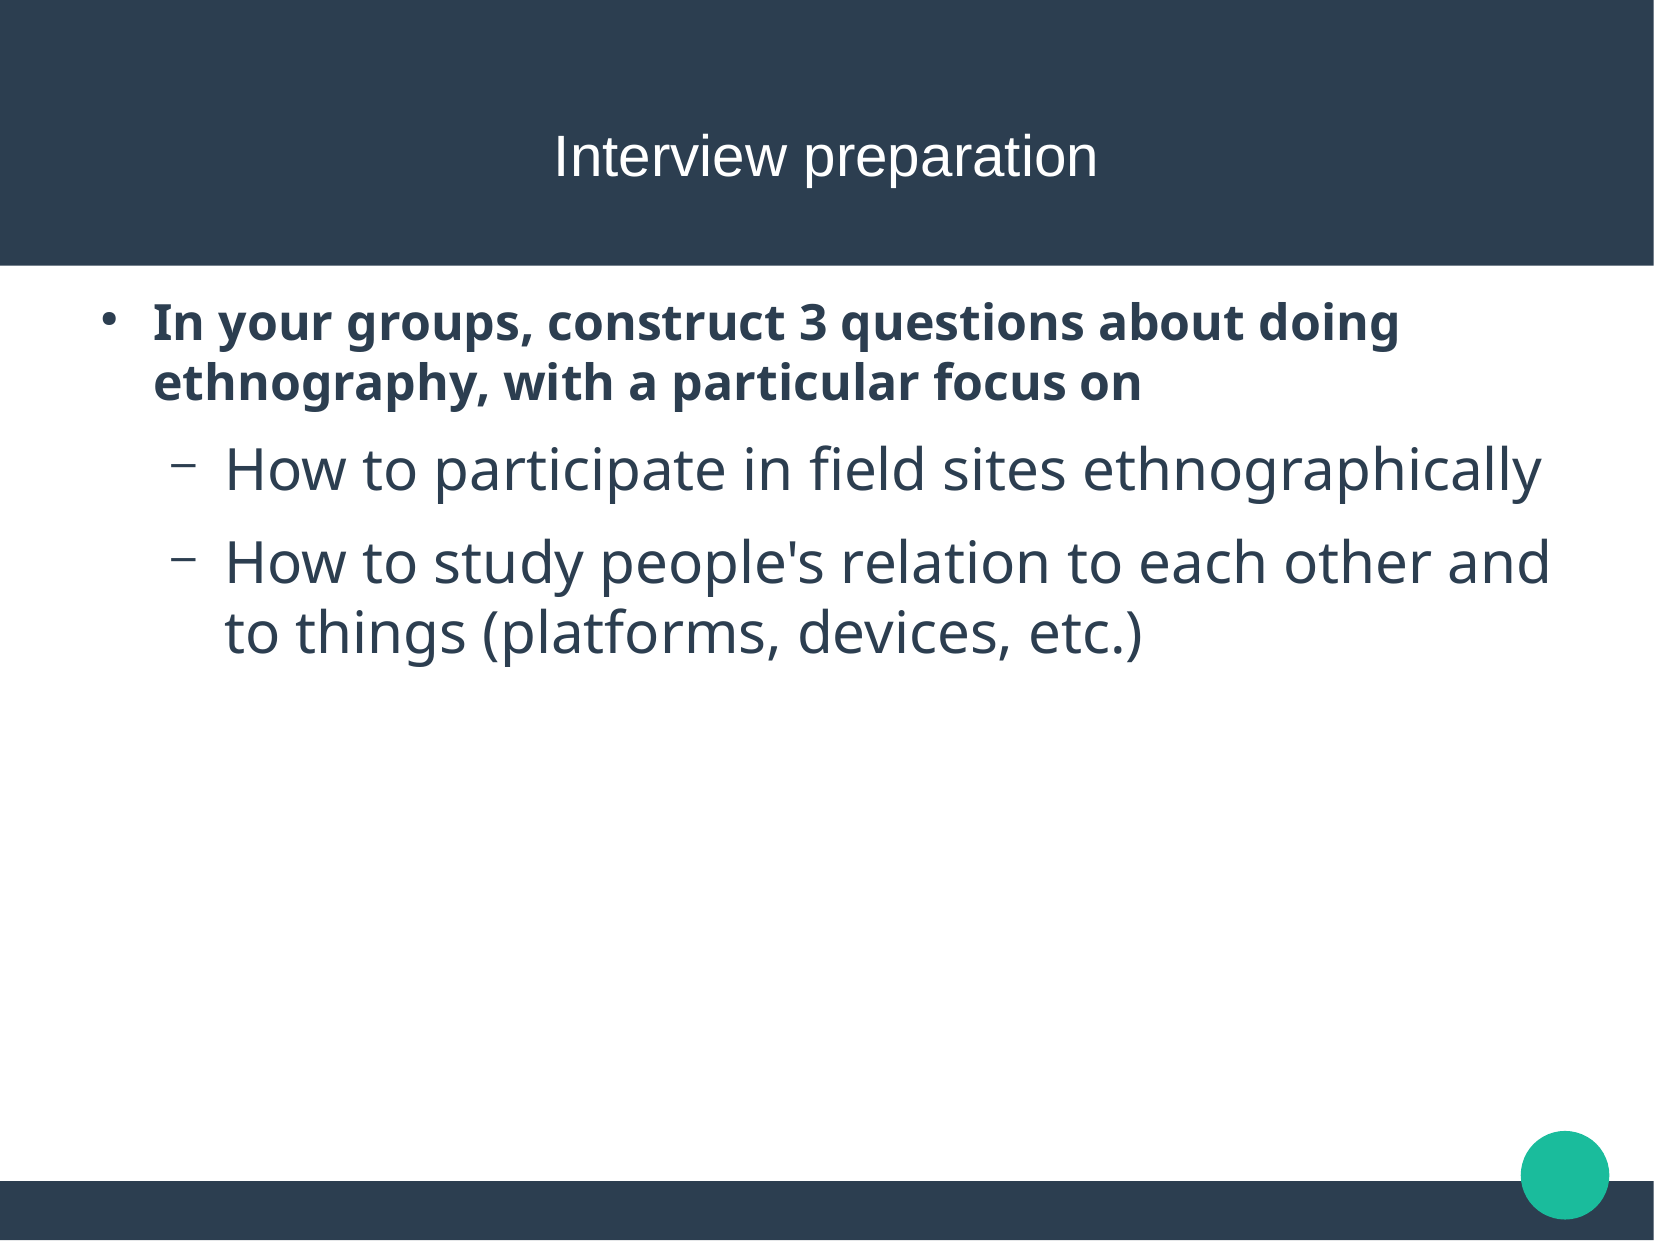

# Interview preparation
In your groups, construct 3 questions about doing ethnography, with a particular focus on
How to participate in field sites ethnographically
How to study people's relation to each other and to things (platforms, devices, etc.)